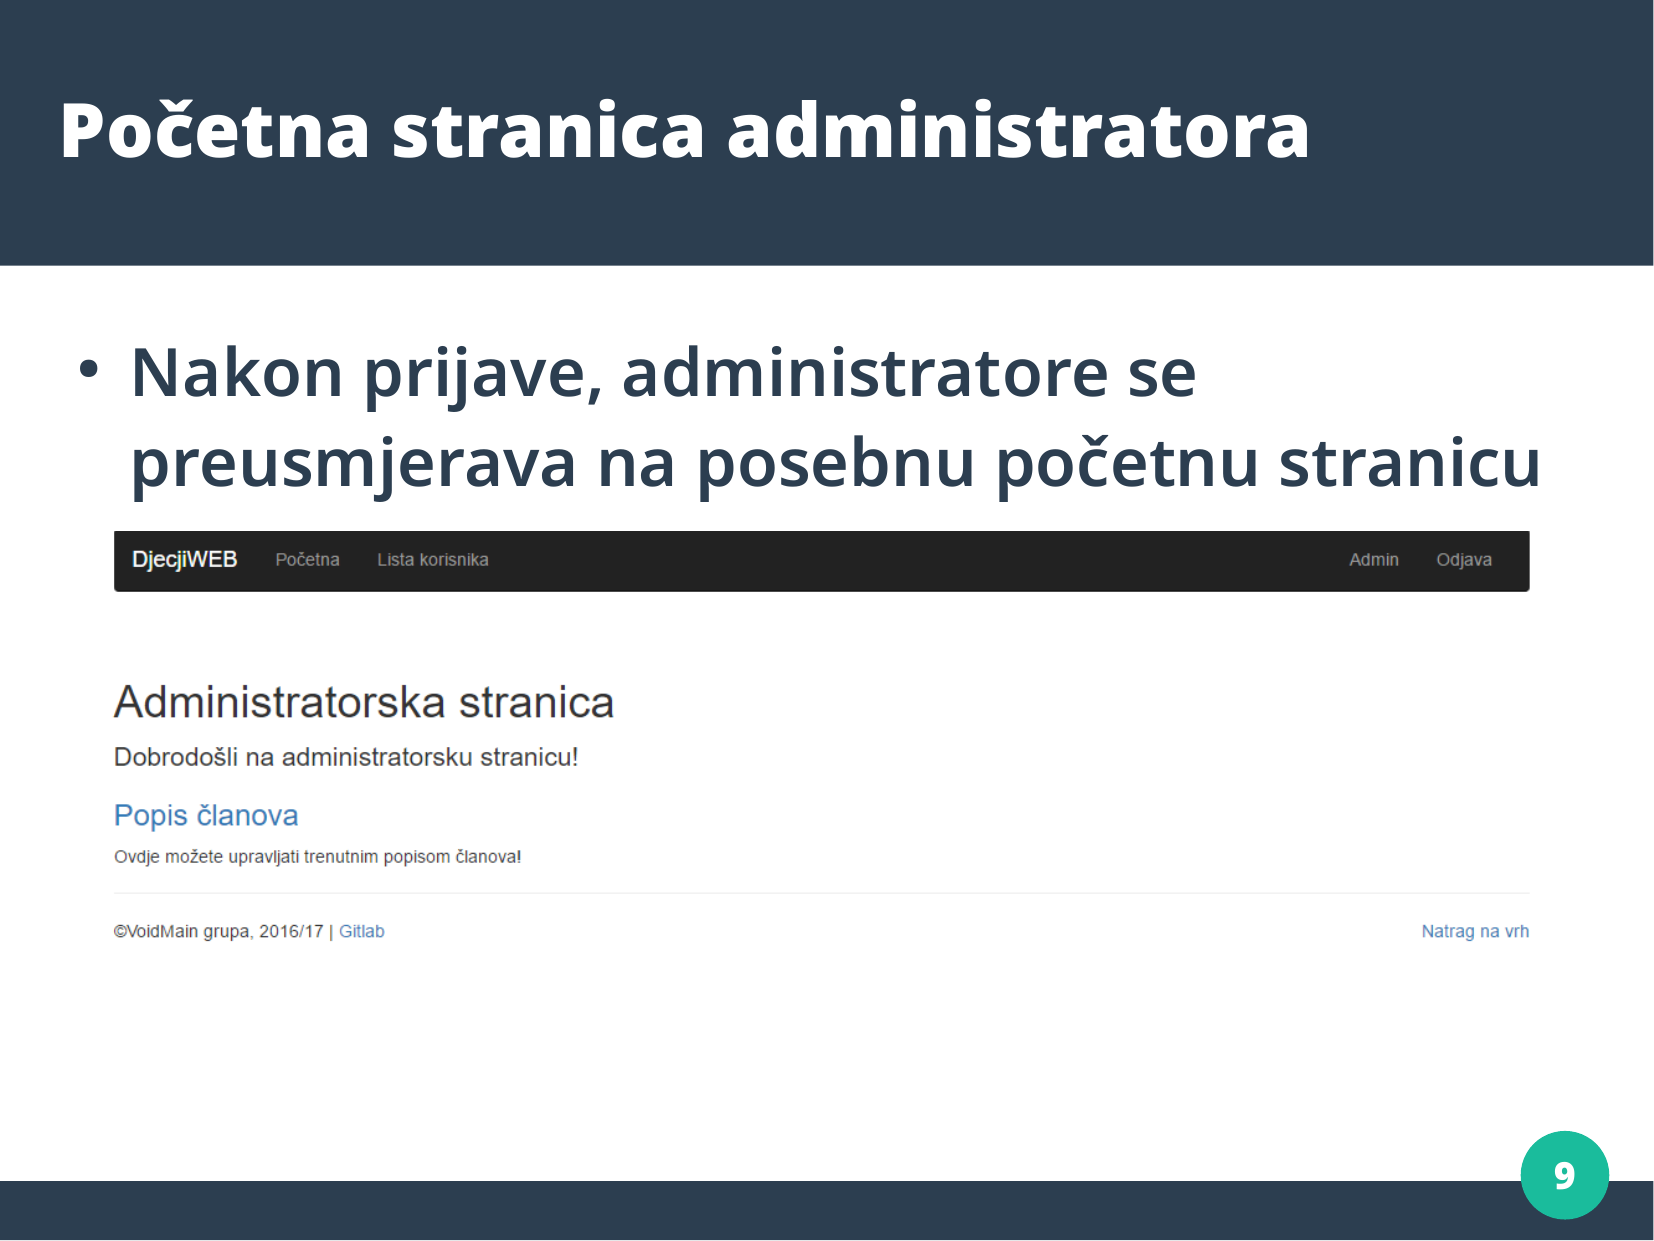

# Početna stranica administratora
Nakon prijave, administratore se preusmjerava na posebnu početnu stranicu
9